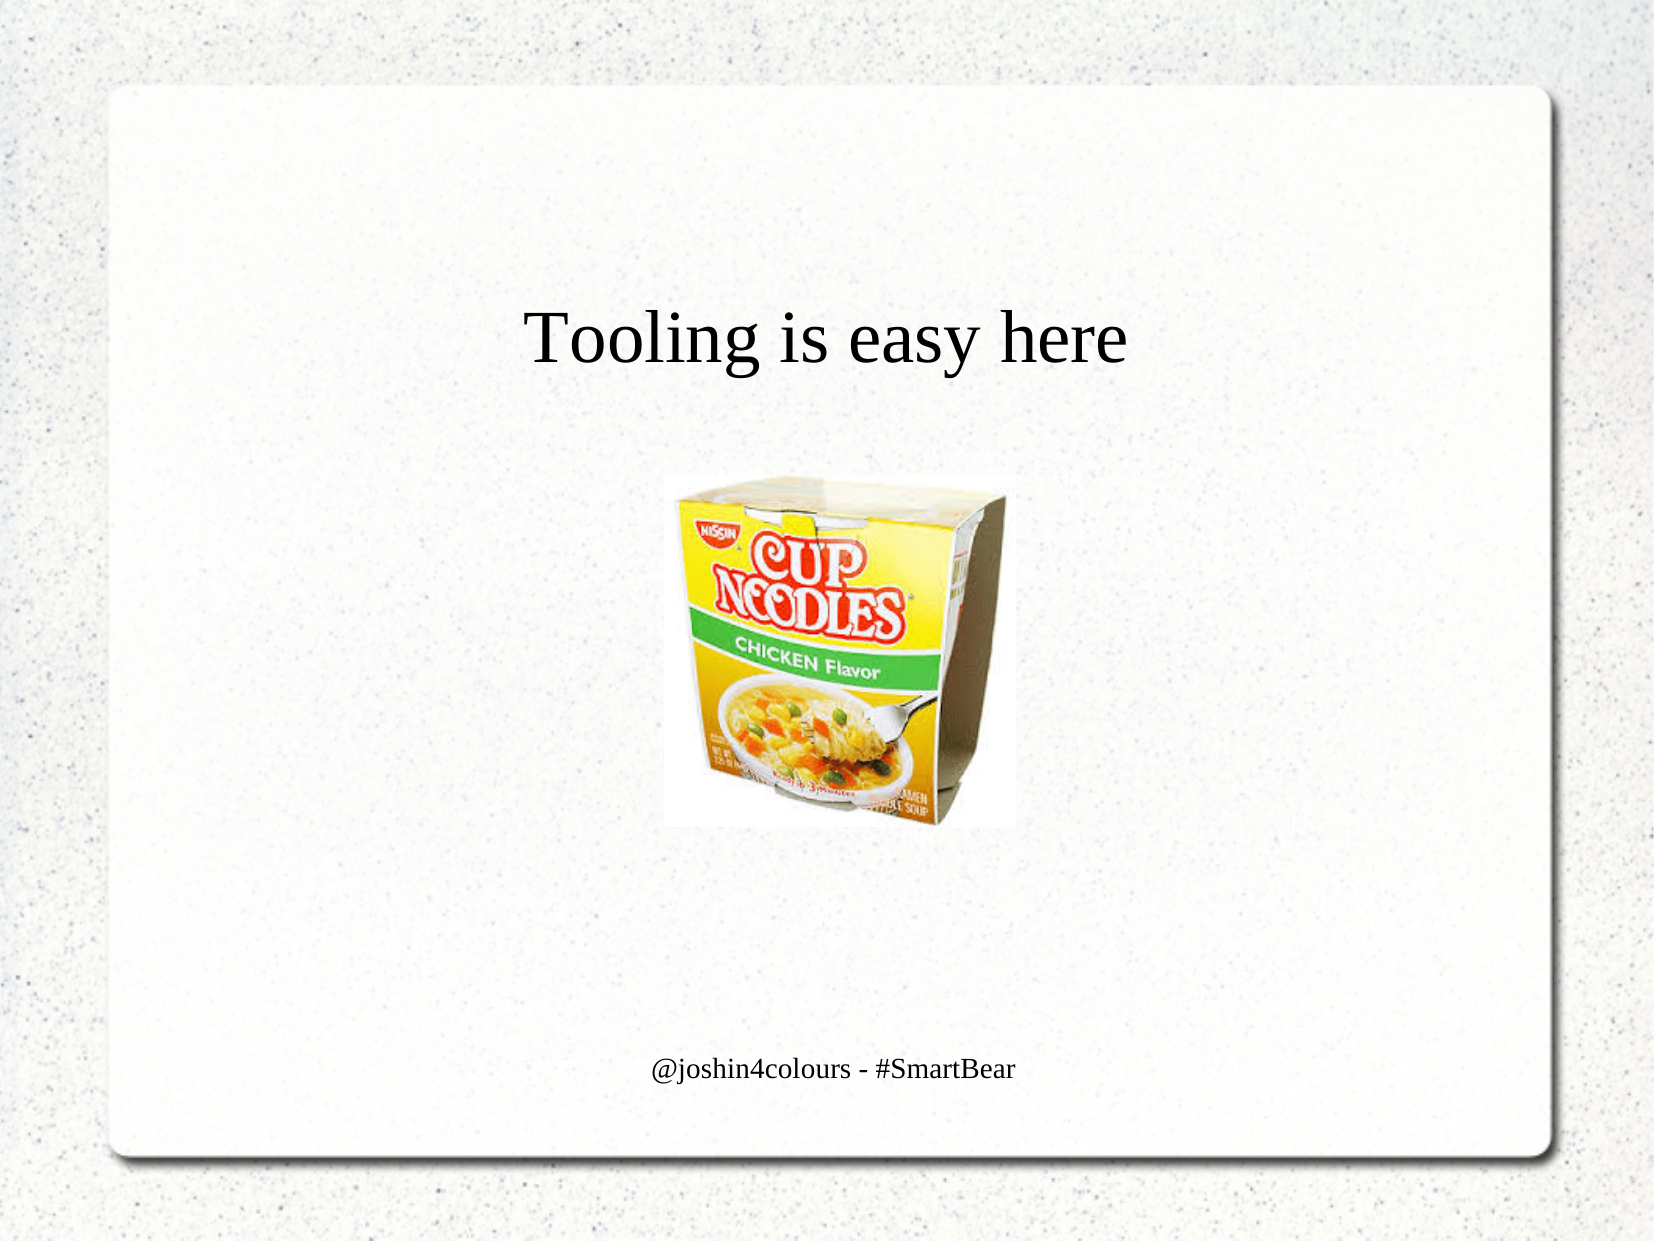

# Tooling is easy here
@joshin4colours - #SmartBear